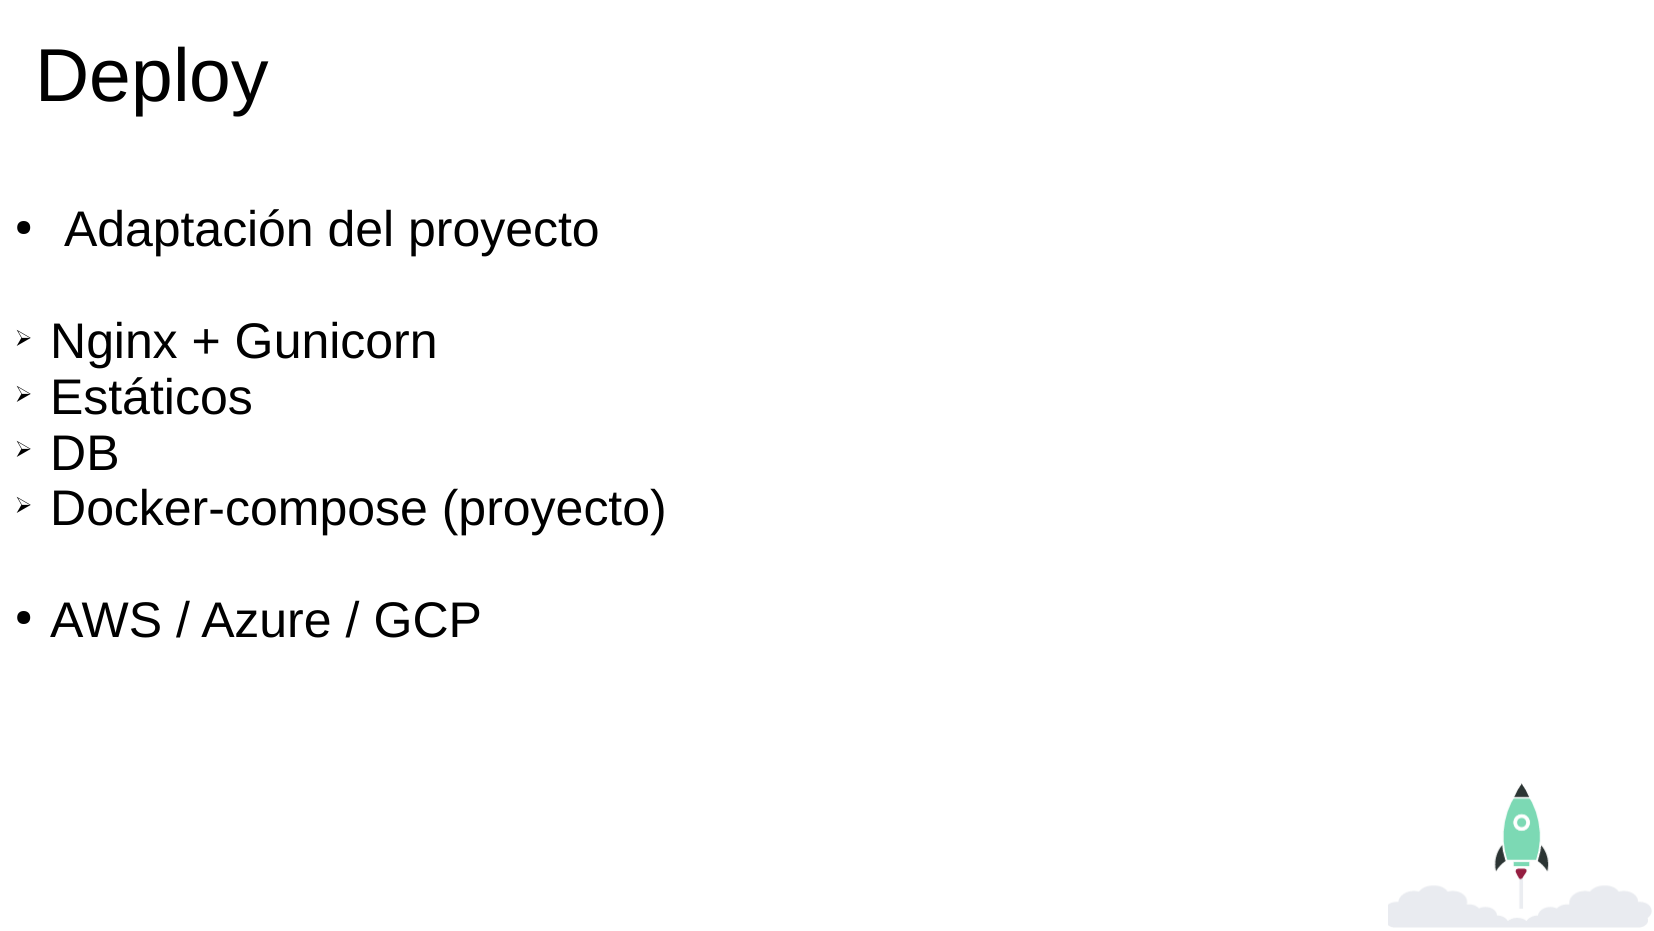

Deploy
 Adaptación del proyecto
Nginx + Gunicorn
Estáticos
DB
Docker-compose (proyecto)
AWS / Azure / GCP